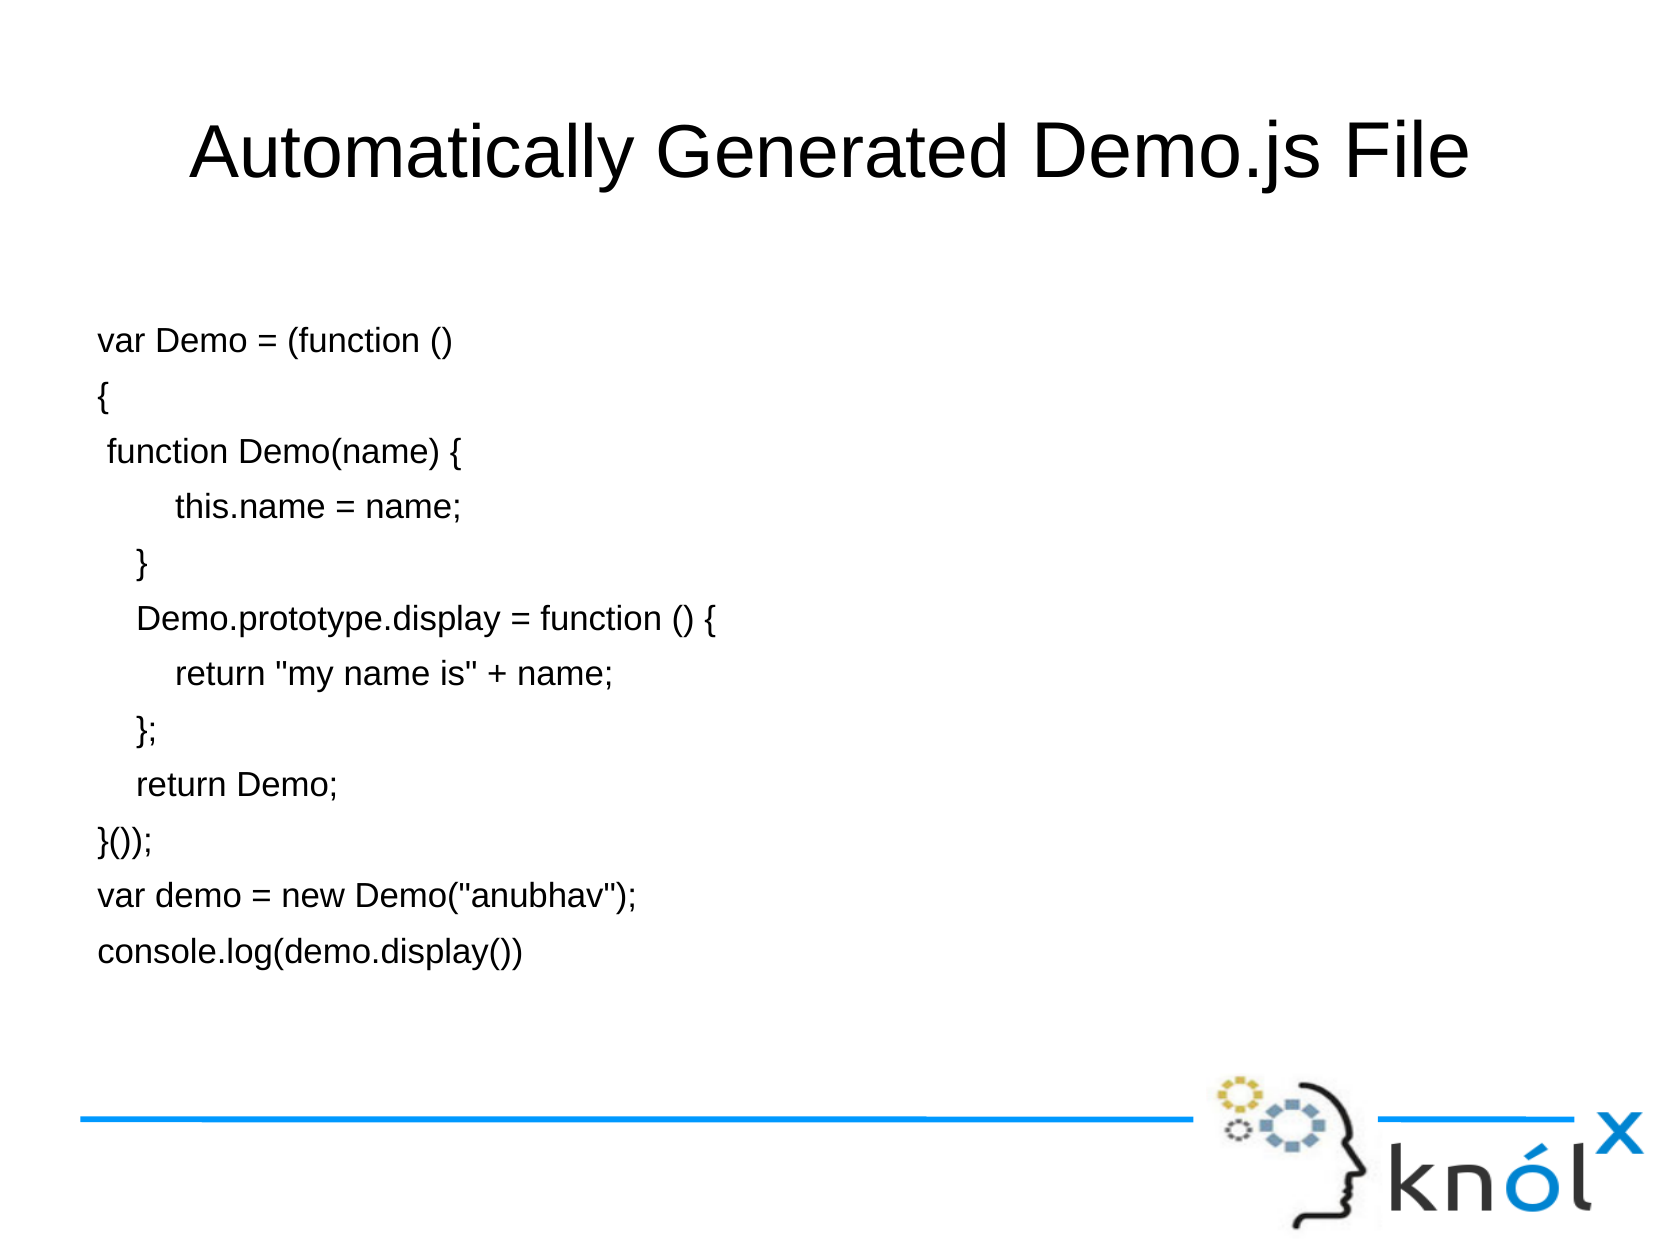

# Automatically Generated Demo.js File
var Demo = (function ()
{
 function Demo(name) {
 this.name = name;
 }
 Demo.prototype.display = function () {
 return "my name is" + name;
 };
 return Demo;
}());
var demo = new Demo("anubhav");
console.log(demo.display())